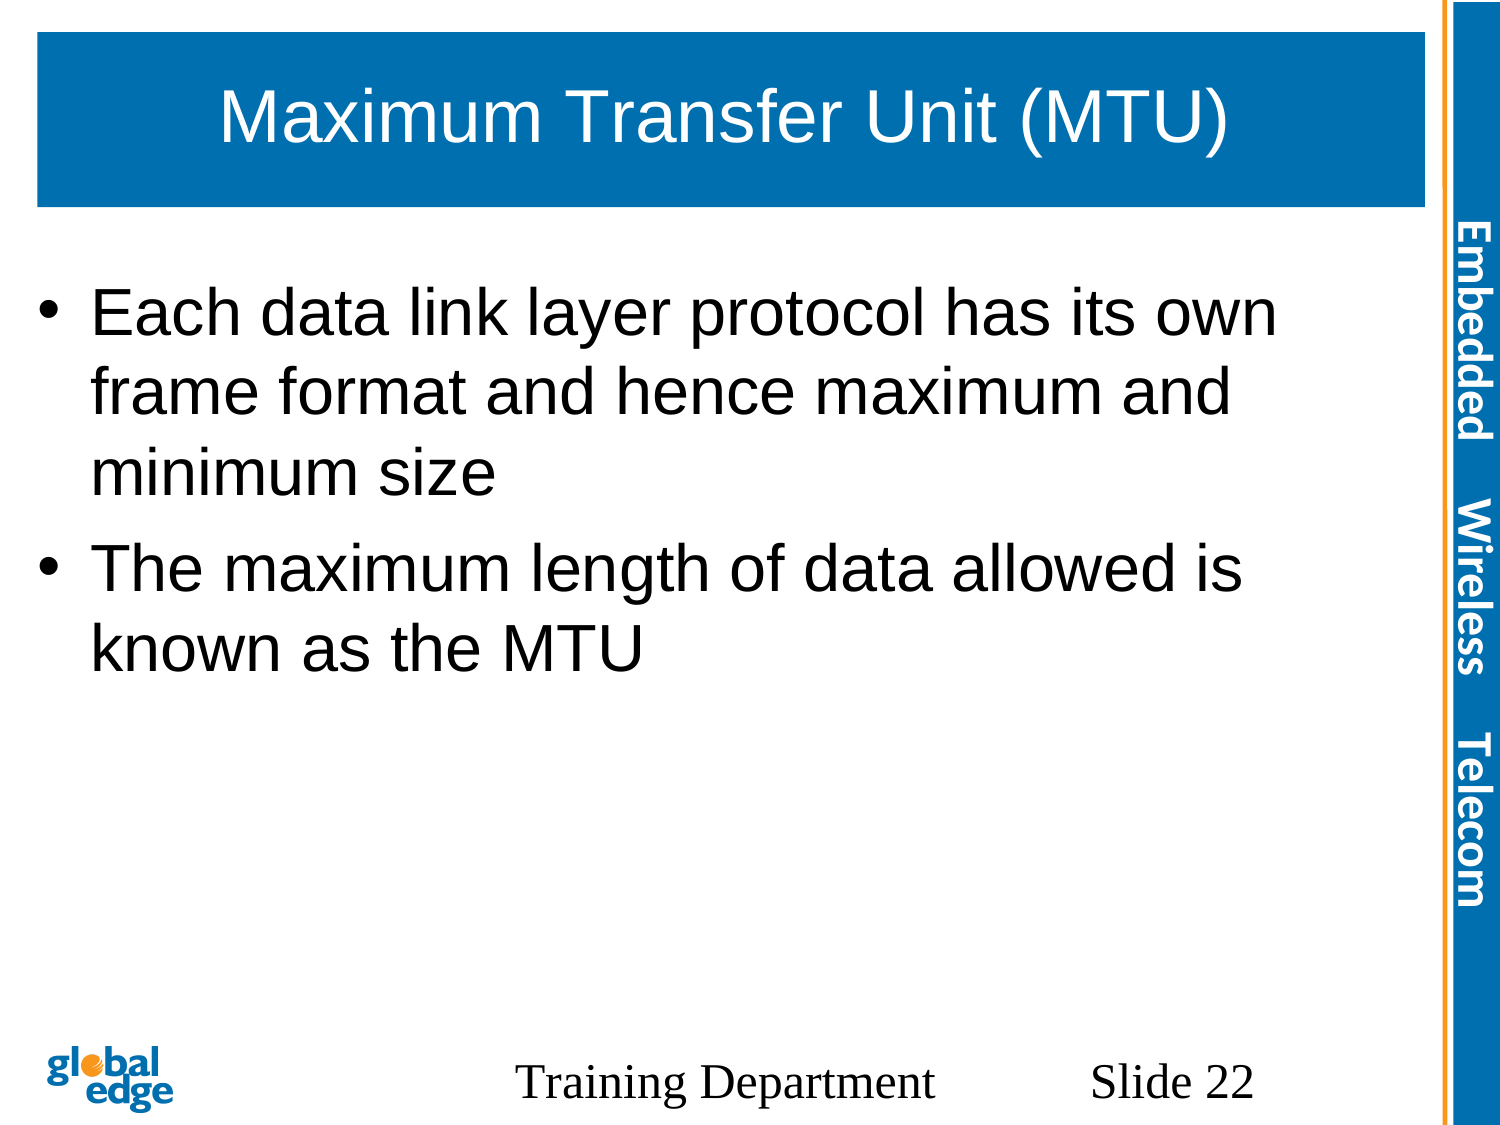

# Maximum Transfer Unit (MTU)‏
Each data link layer protocol has its own frame format and hence maximum and minimum size
The maximum length of data allowed is known as the MTU
22